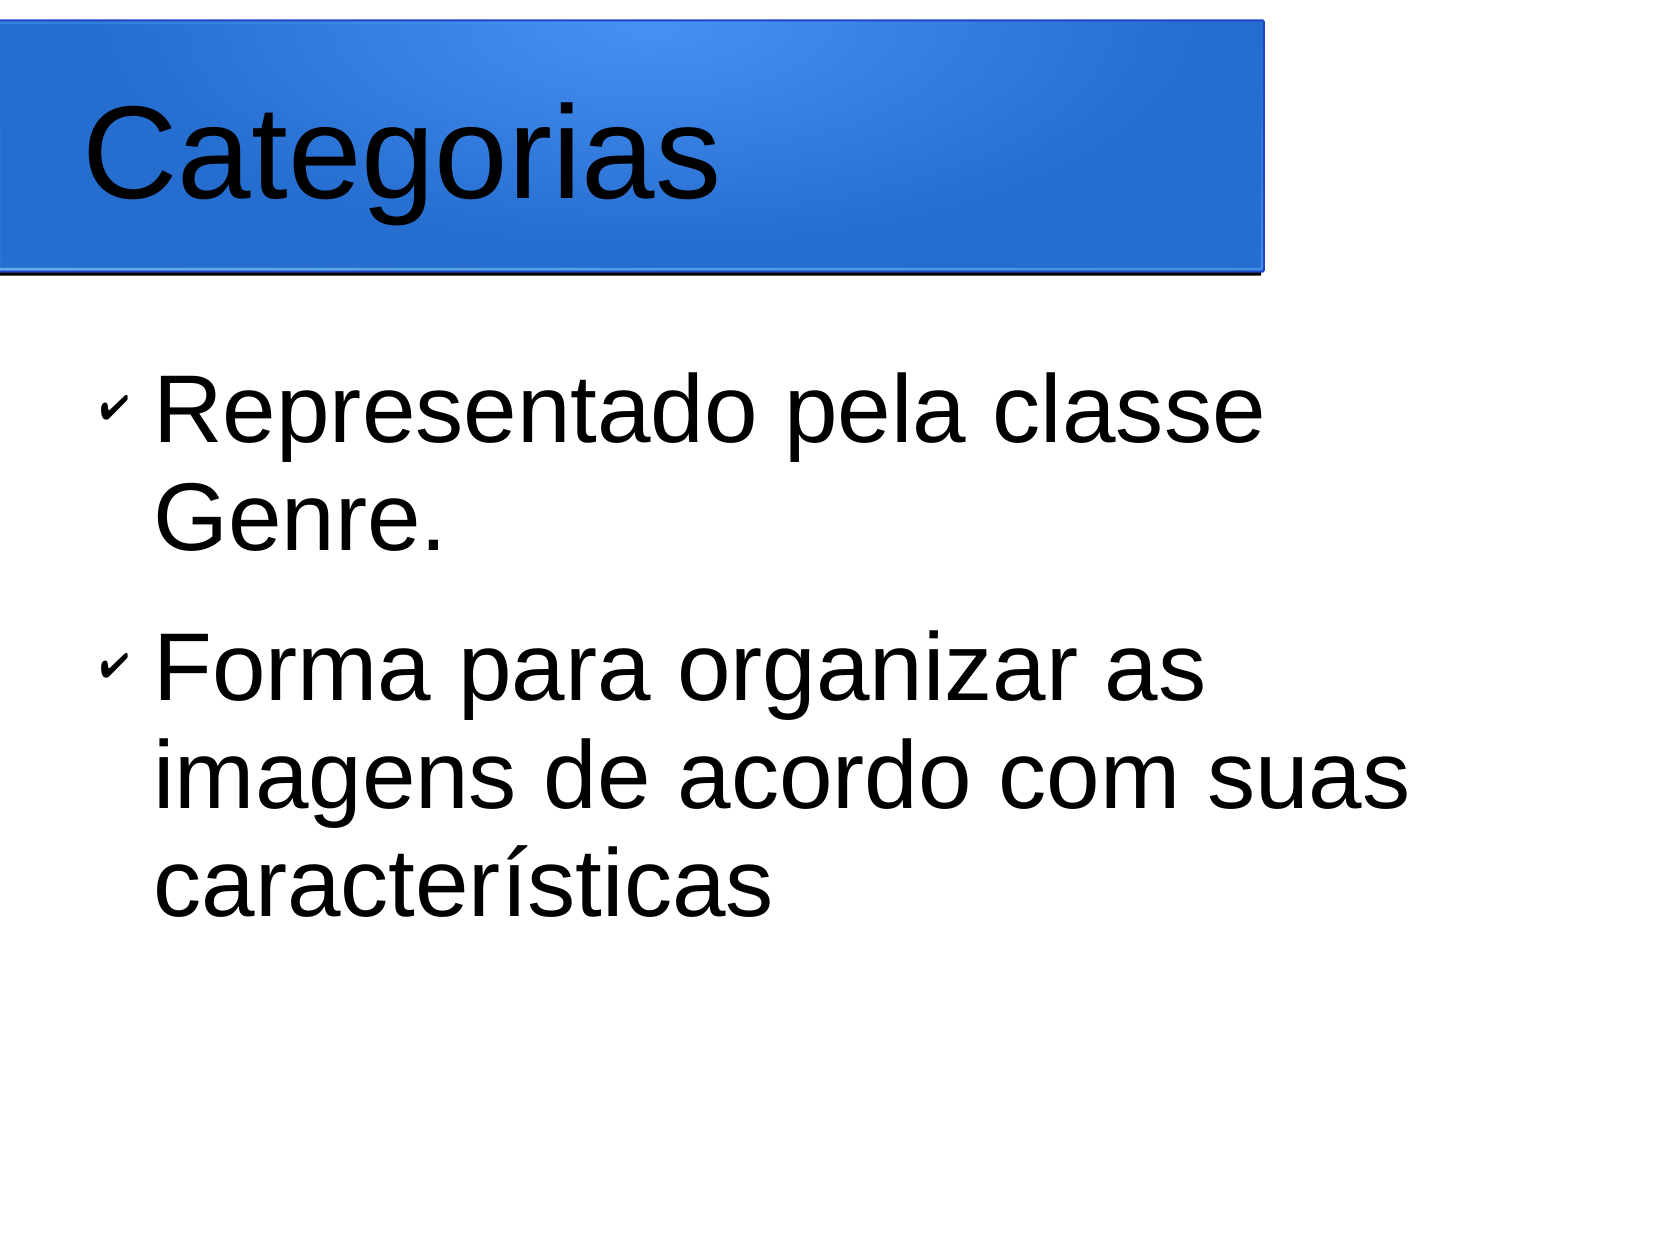

# Categorias
Representado pela classe Genre.
Forma para organizar as imagens de acordo com suas características